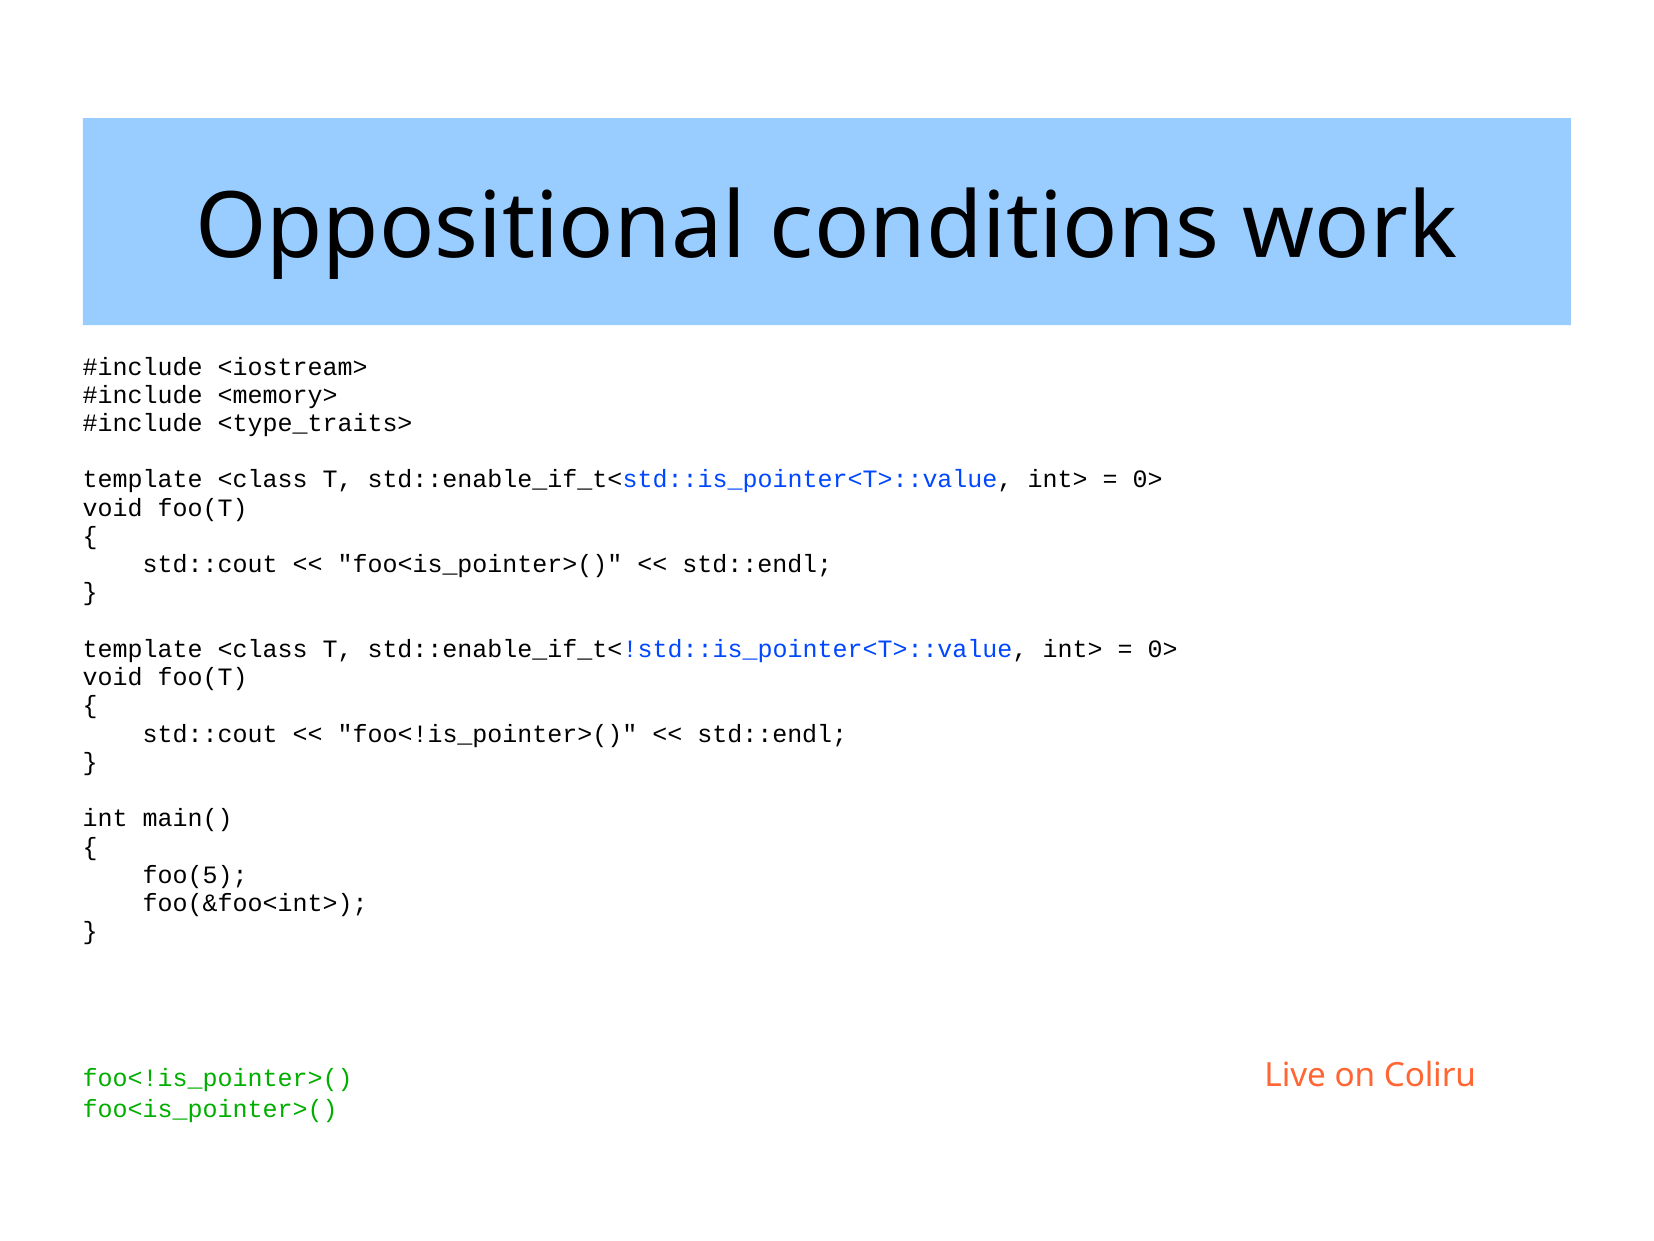

Oppositional conditions work
# #include <iostream>
#include <memory>
#include <type_traits>
template <class T, std::enable_if_t<std::is_pointer<T>::value, int> = 0>
void foo(T)
{
 std::cout << "foo<is_pointer>()" << std::endl;
}
template <class T, std::enable_if_t<!std::is_pointer<T>::value, int> = 0>
void foo(T)
{
 std::cout << "foo<!is_pointer>()" << std::endl;
}
int main()
{
 foo(5);
 foo(&foo<int>);
}
foo<!is_pointer>()	Live on Coliru
foo<is_pointer>()